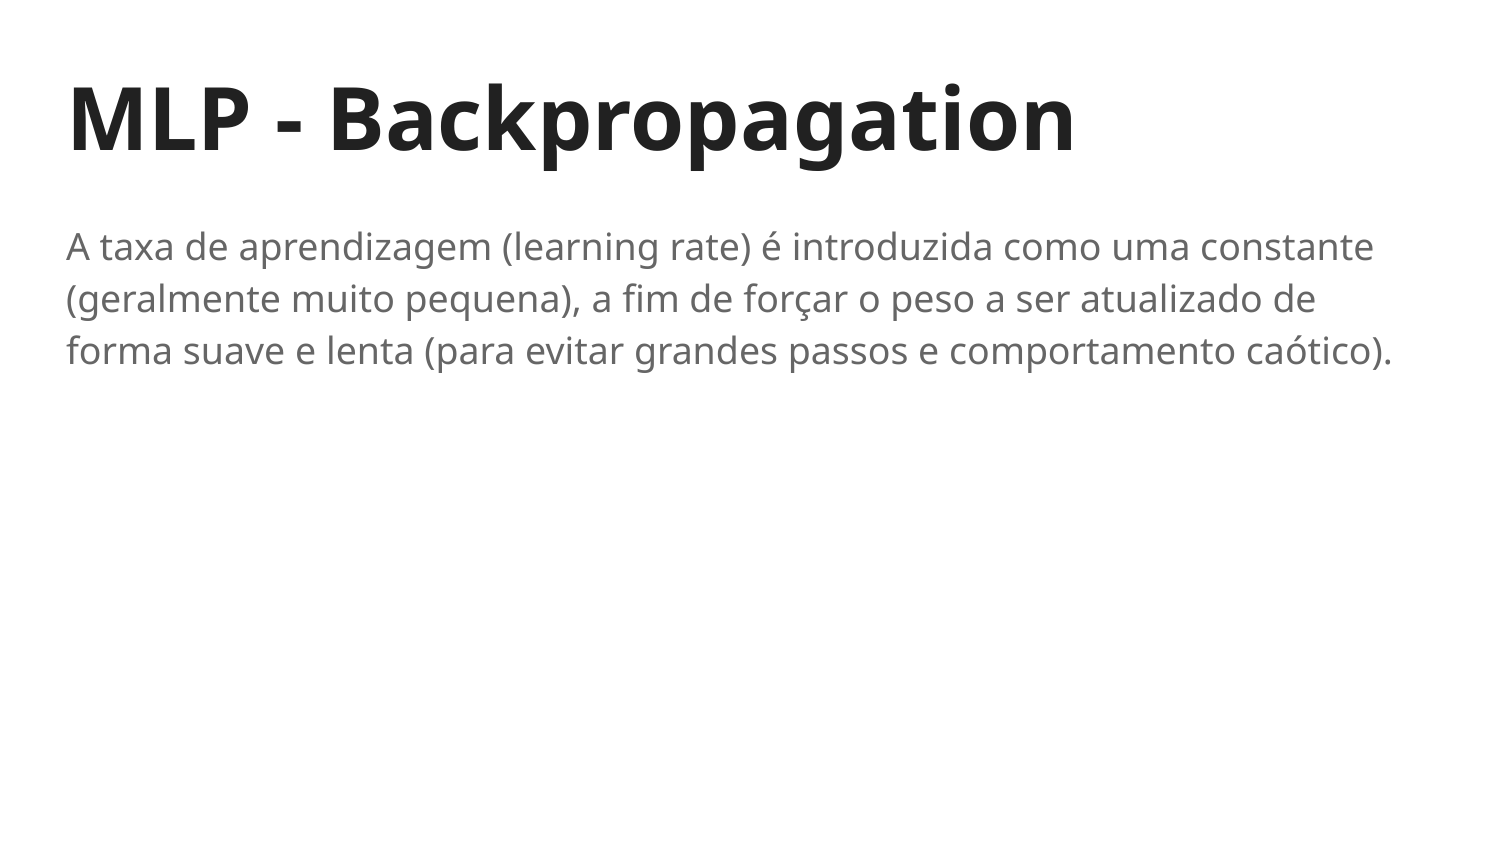

# MLP - Backpropagation
A taxa de aprendizagem (learning rate) é introduzida como uma constante (geralmente muito pequena), a fim de forçar o peso a ser atualizado de forma suave e lenta (para evitar grandes passos e comportamento caótico).